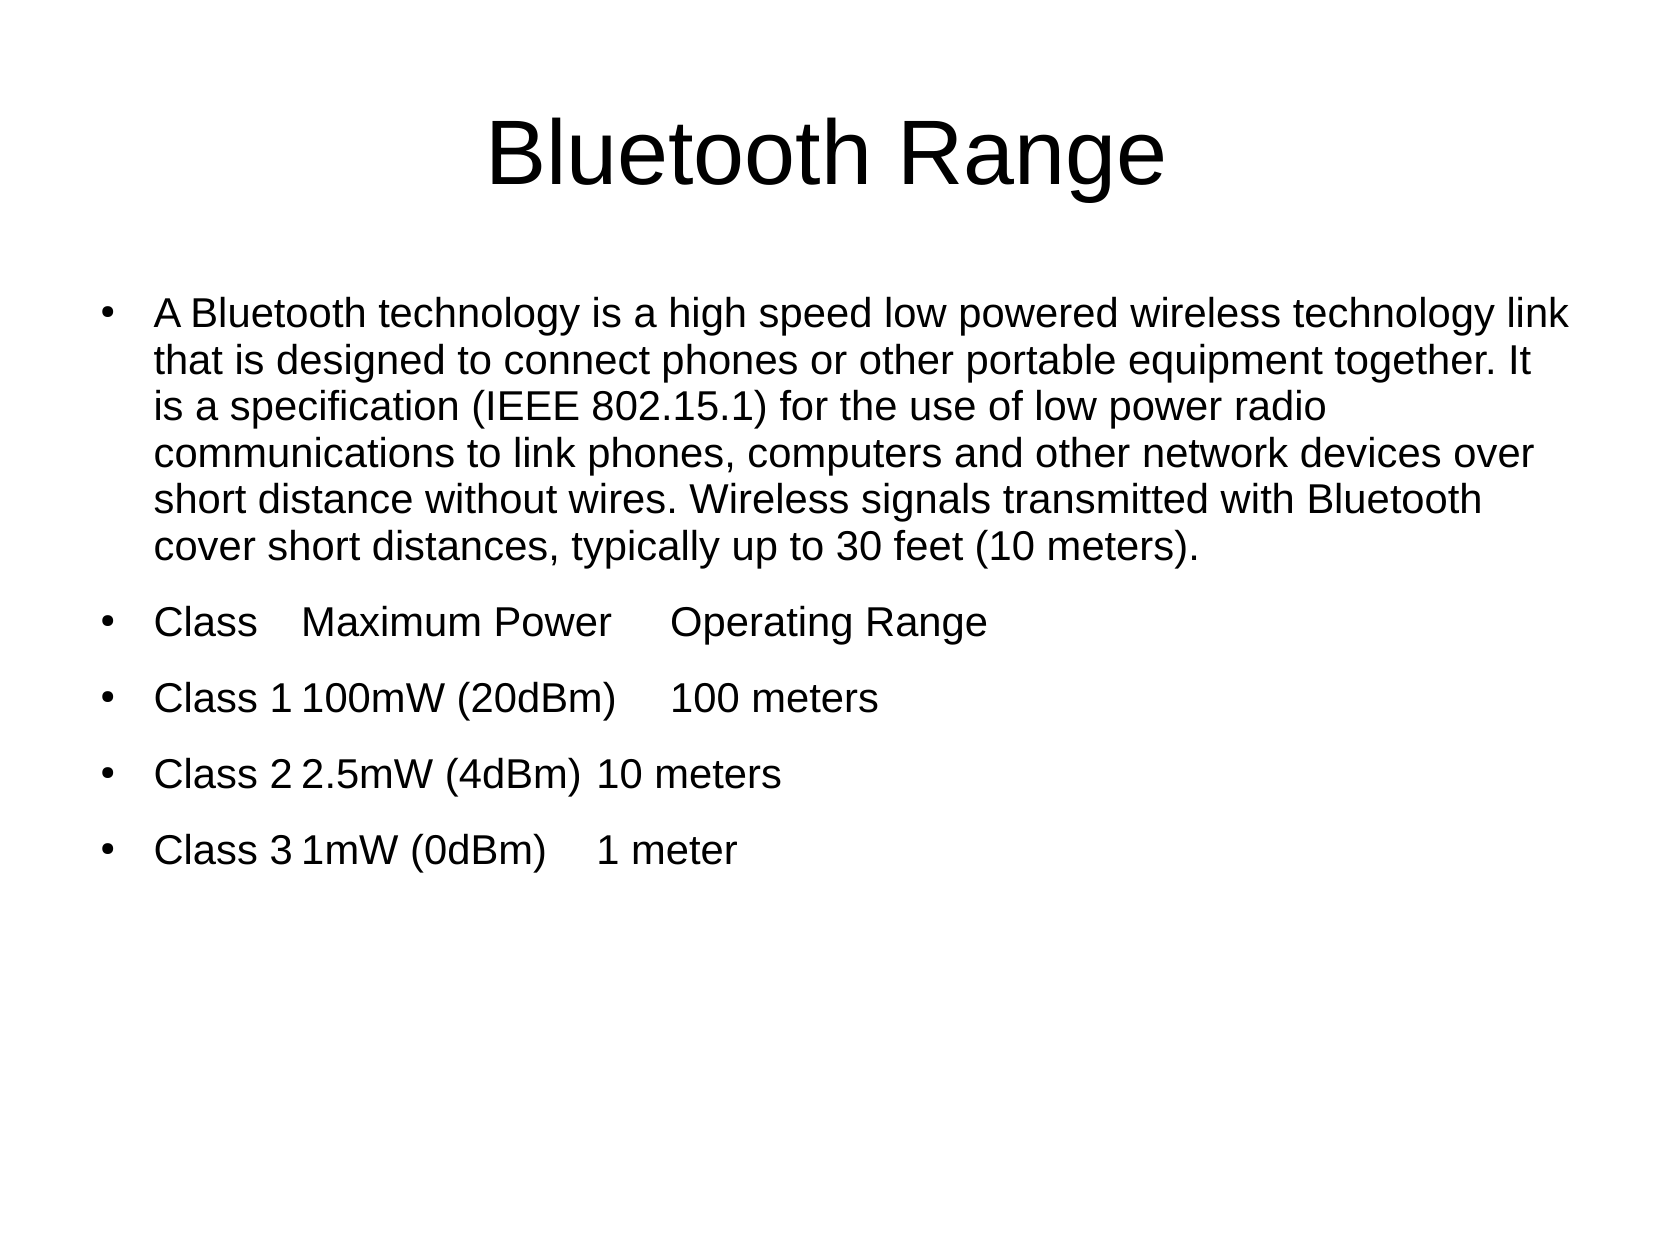

# Bluetooth Range
A Bluetooth technology is a high speed low powered wireless technology link that is designed to connect phones or other portable equipment together. It is a specification (IEEE 802.15.1) for the use of low power radio communications to link phones, computers and other network devices over short distance without wires. Wireless signals transmitted with Bluetooth cover short distances, typically up to 30 feet (10 meters).
Class	Maximum Power	Operating Range
Class 1	100mW (20dBm)	100 meters
Class 2	2.5mW (4dBm)	10 meters
Class 3	1mW (0dBm)	1 meter